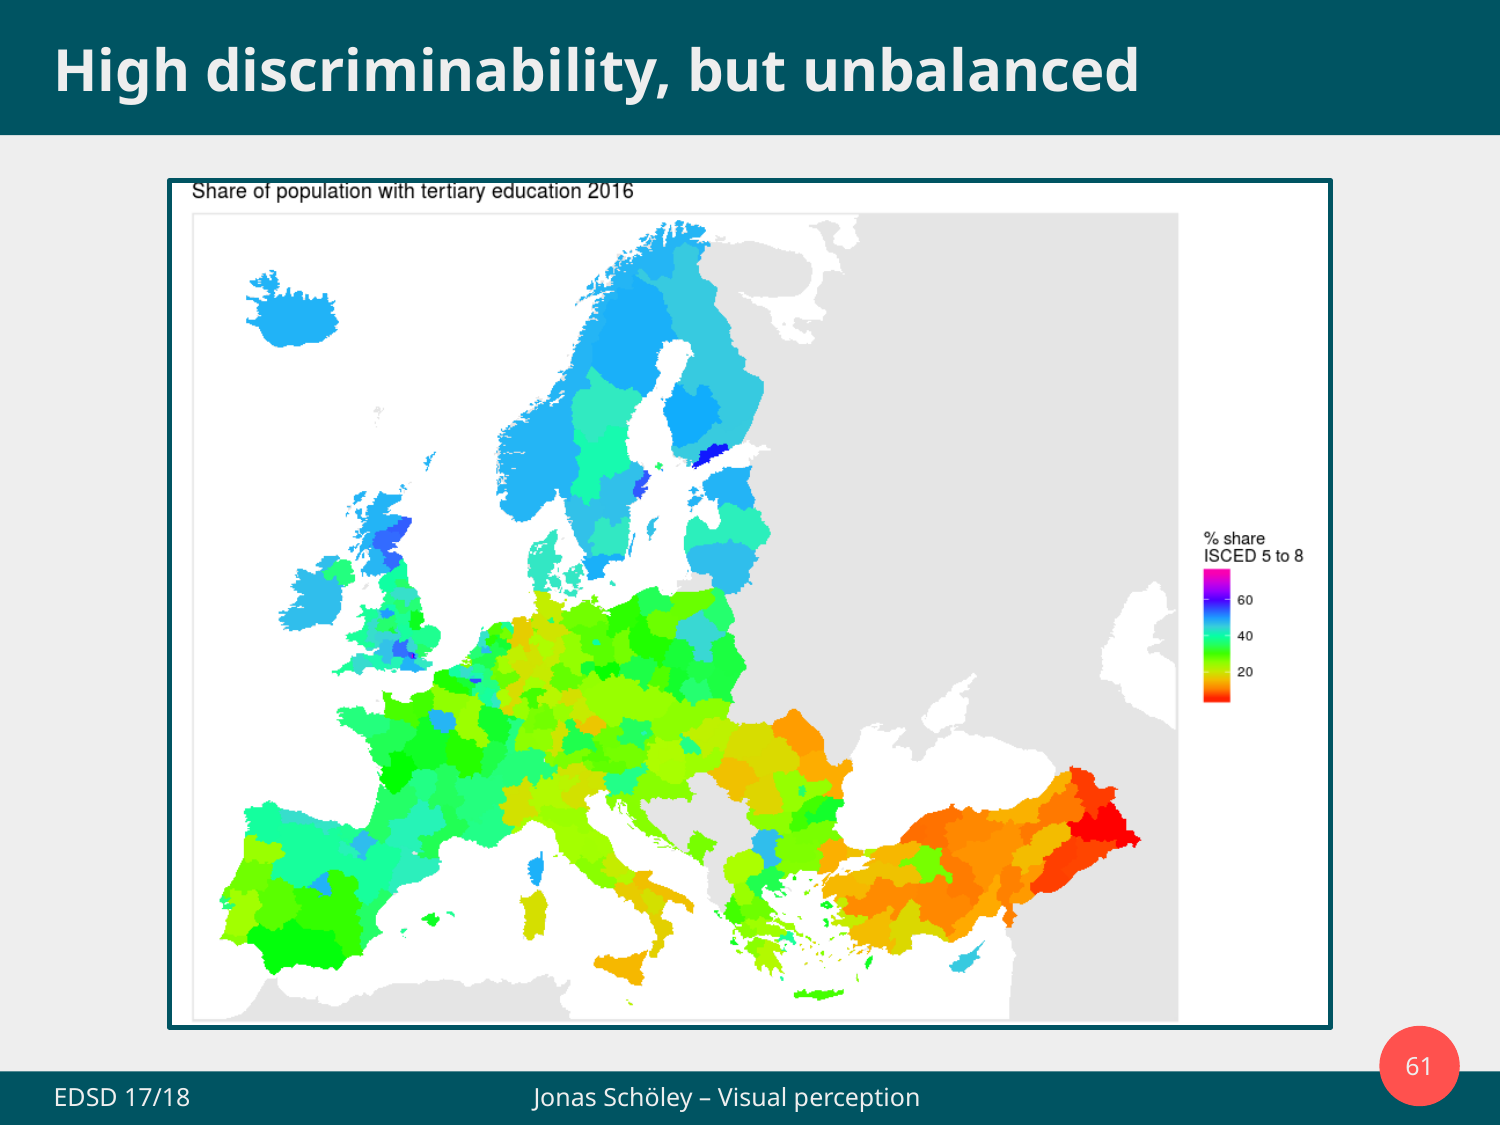

# High discriminability, but unbalanced
61
EDSD 17/18
Jonas Schöley – Visual perception